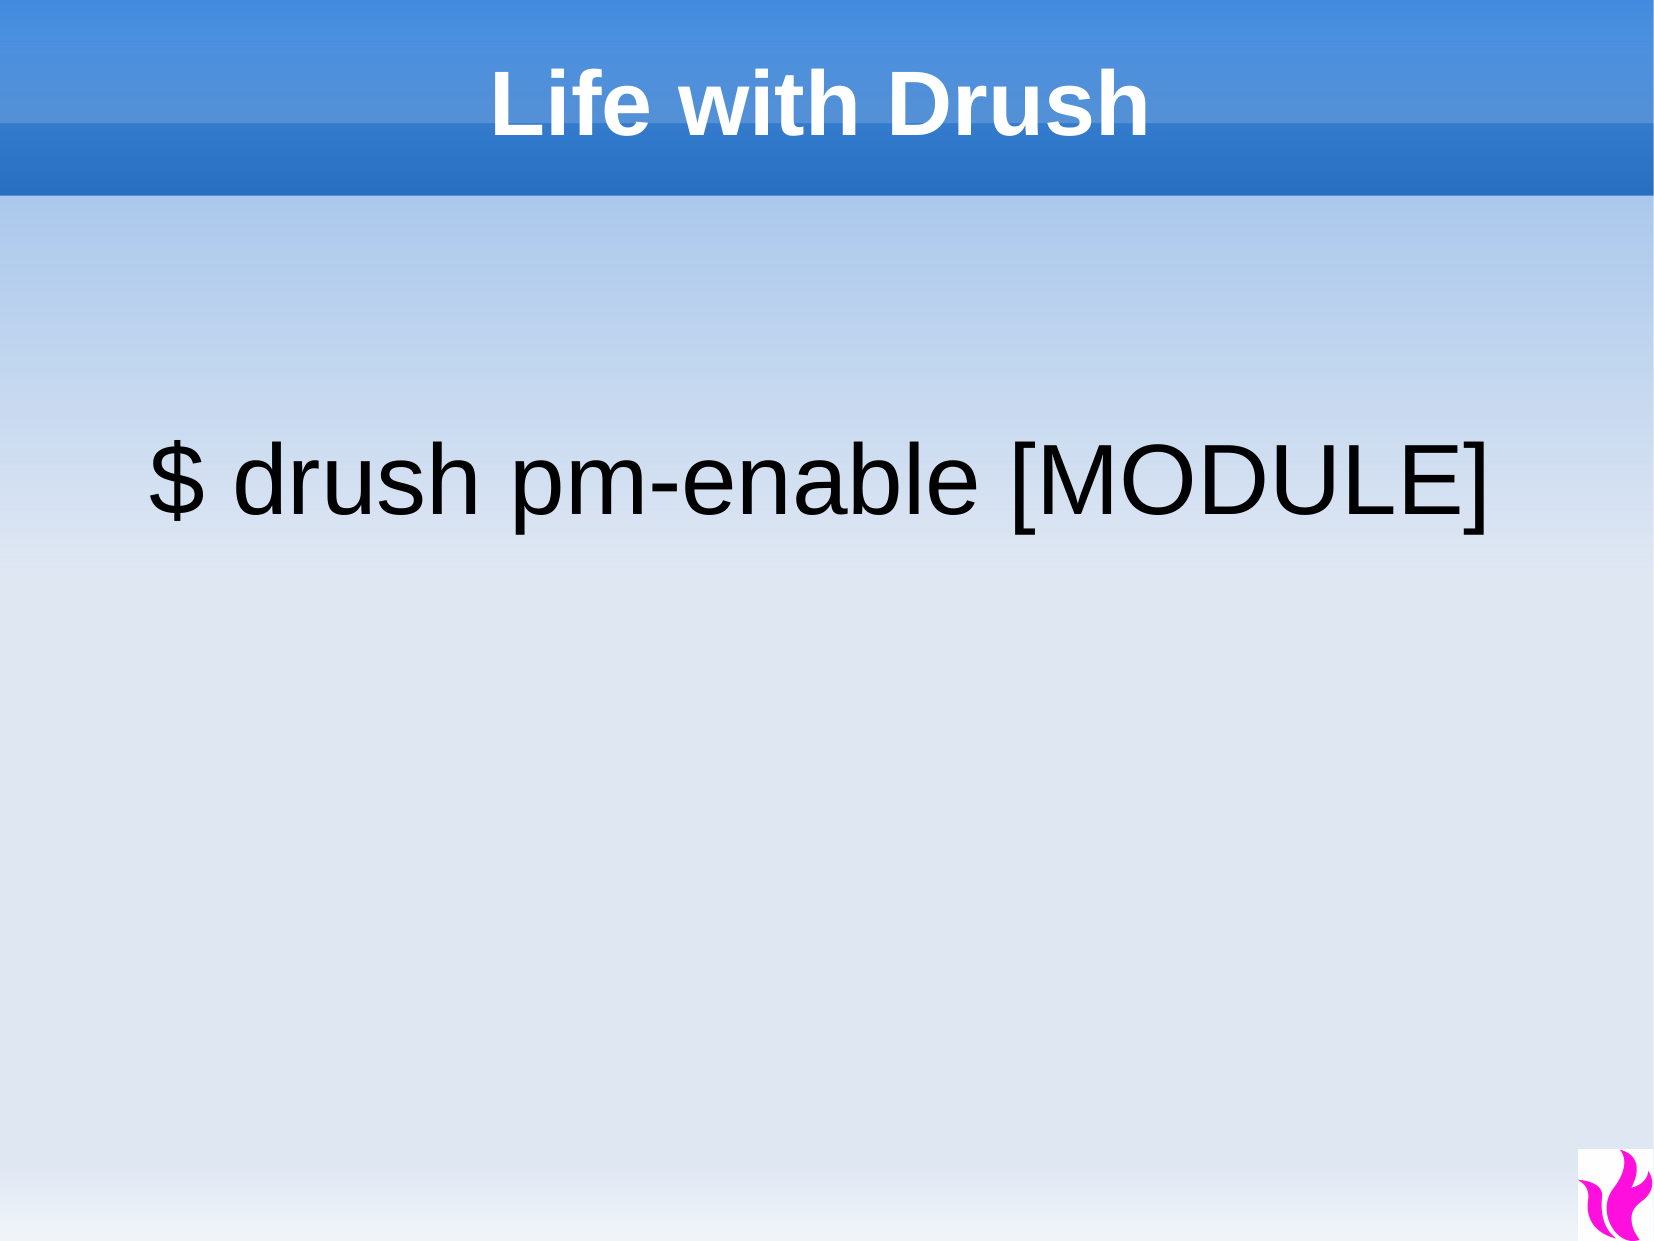

$ drush pm-enable [MODULE]
# Life with Drush